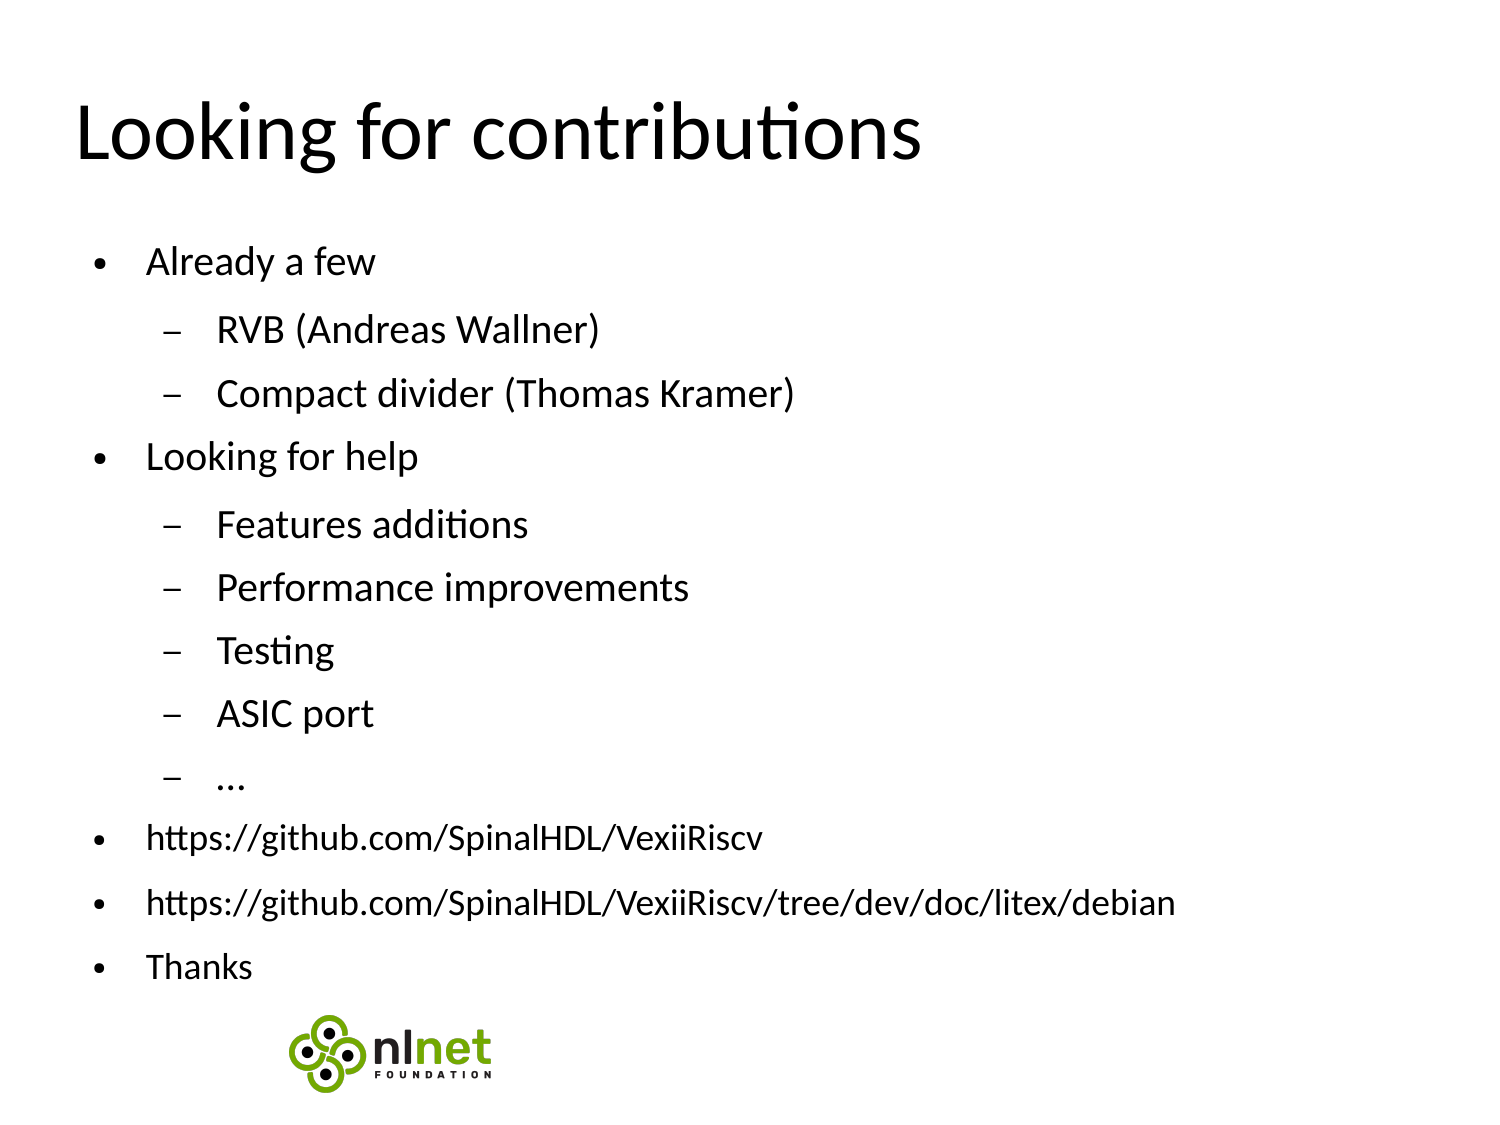

# Looking for contributions
Already a few
RVB (Andreas Wallner)
Compact divider (Thomas Kramer)
Looking for help
Features additions
Performance improvements
Testing
ASIC port
…
https://github.com/SpinalHDL/VexiiRiscv
https://github.com/SpinalHDL/VexiiRiscv/tree/dev/doc/litex/debian
Thanks